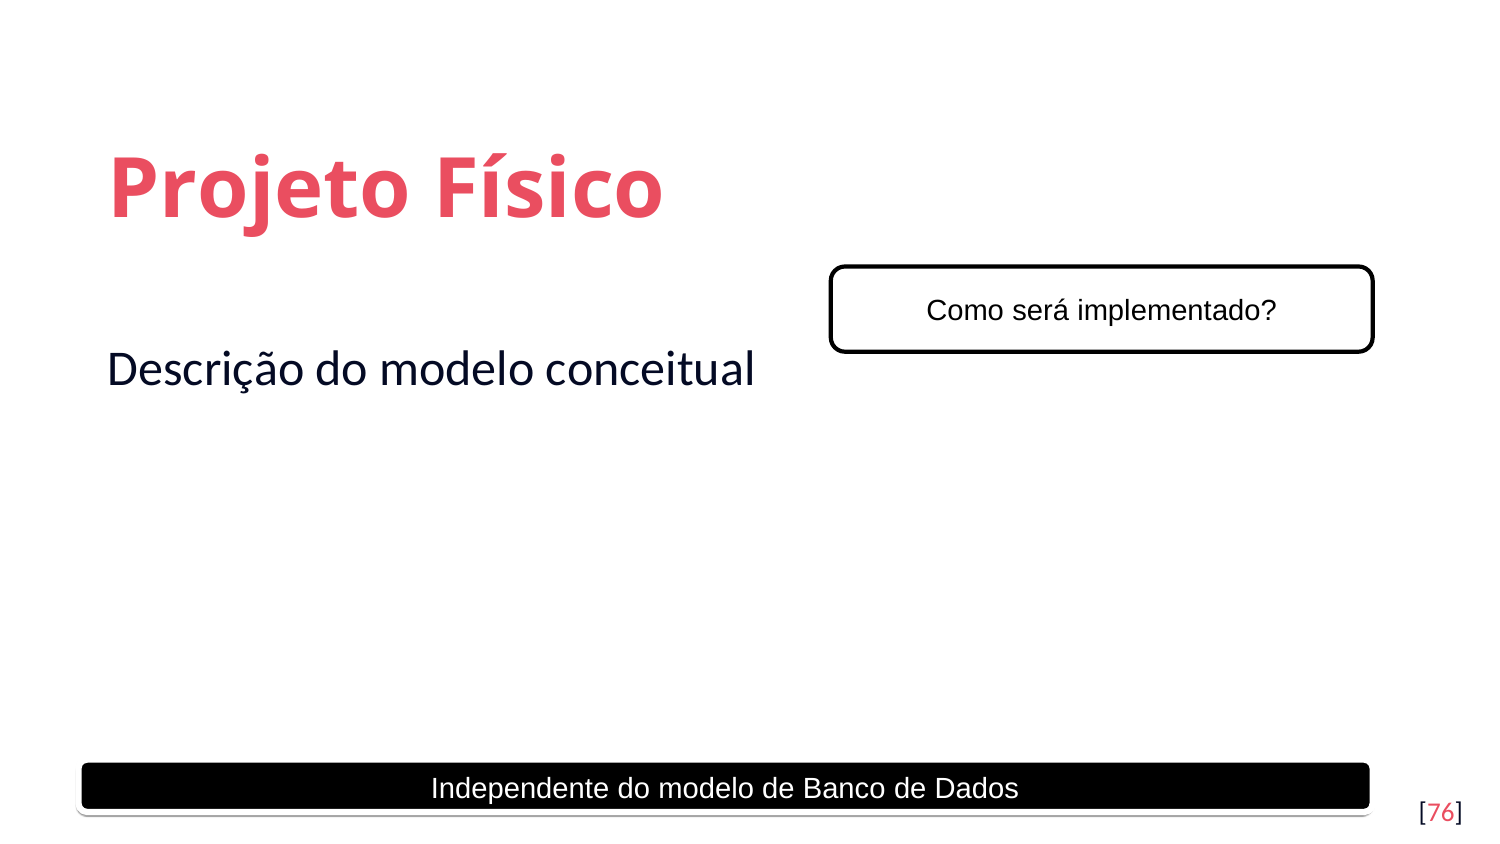

Projeto Físico
Descrição do modelo conceitual
Como será implementado?
Independente do modelo de Banco de Dados